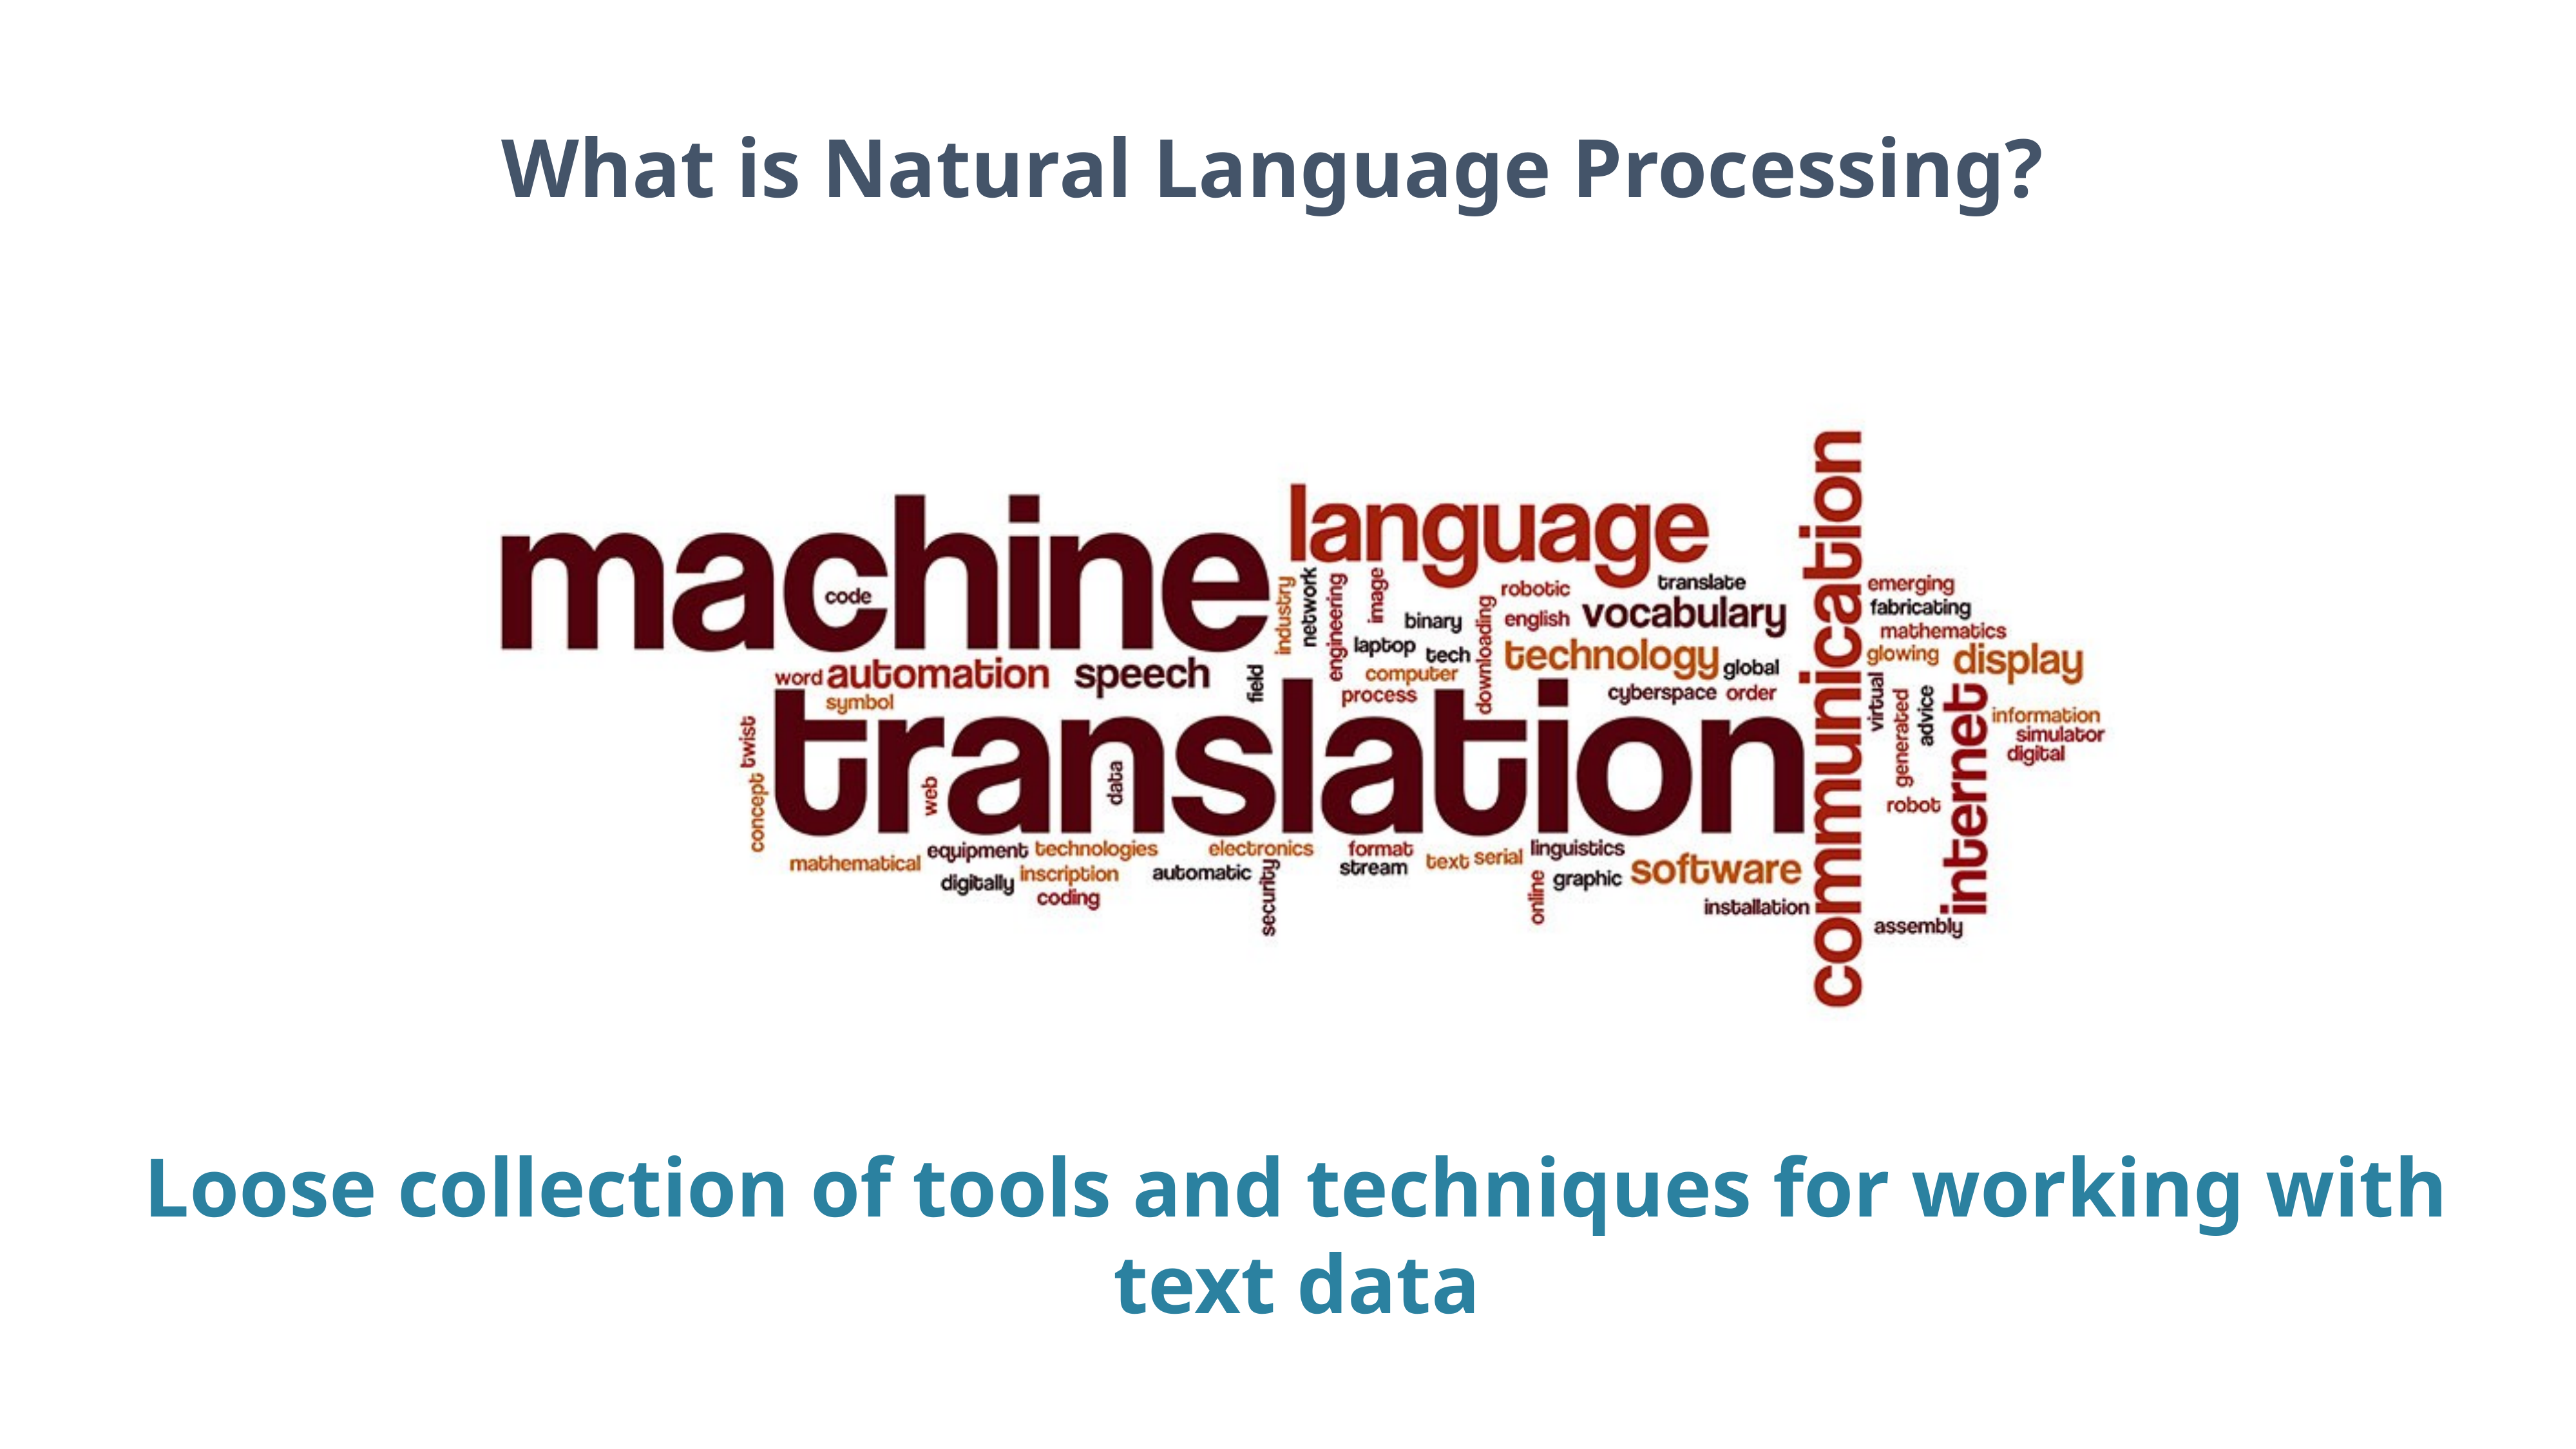

What is Natural Language Processing?
Loose collection of tools and techniques for working with text data